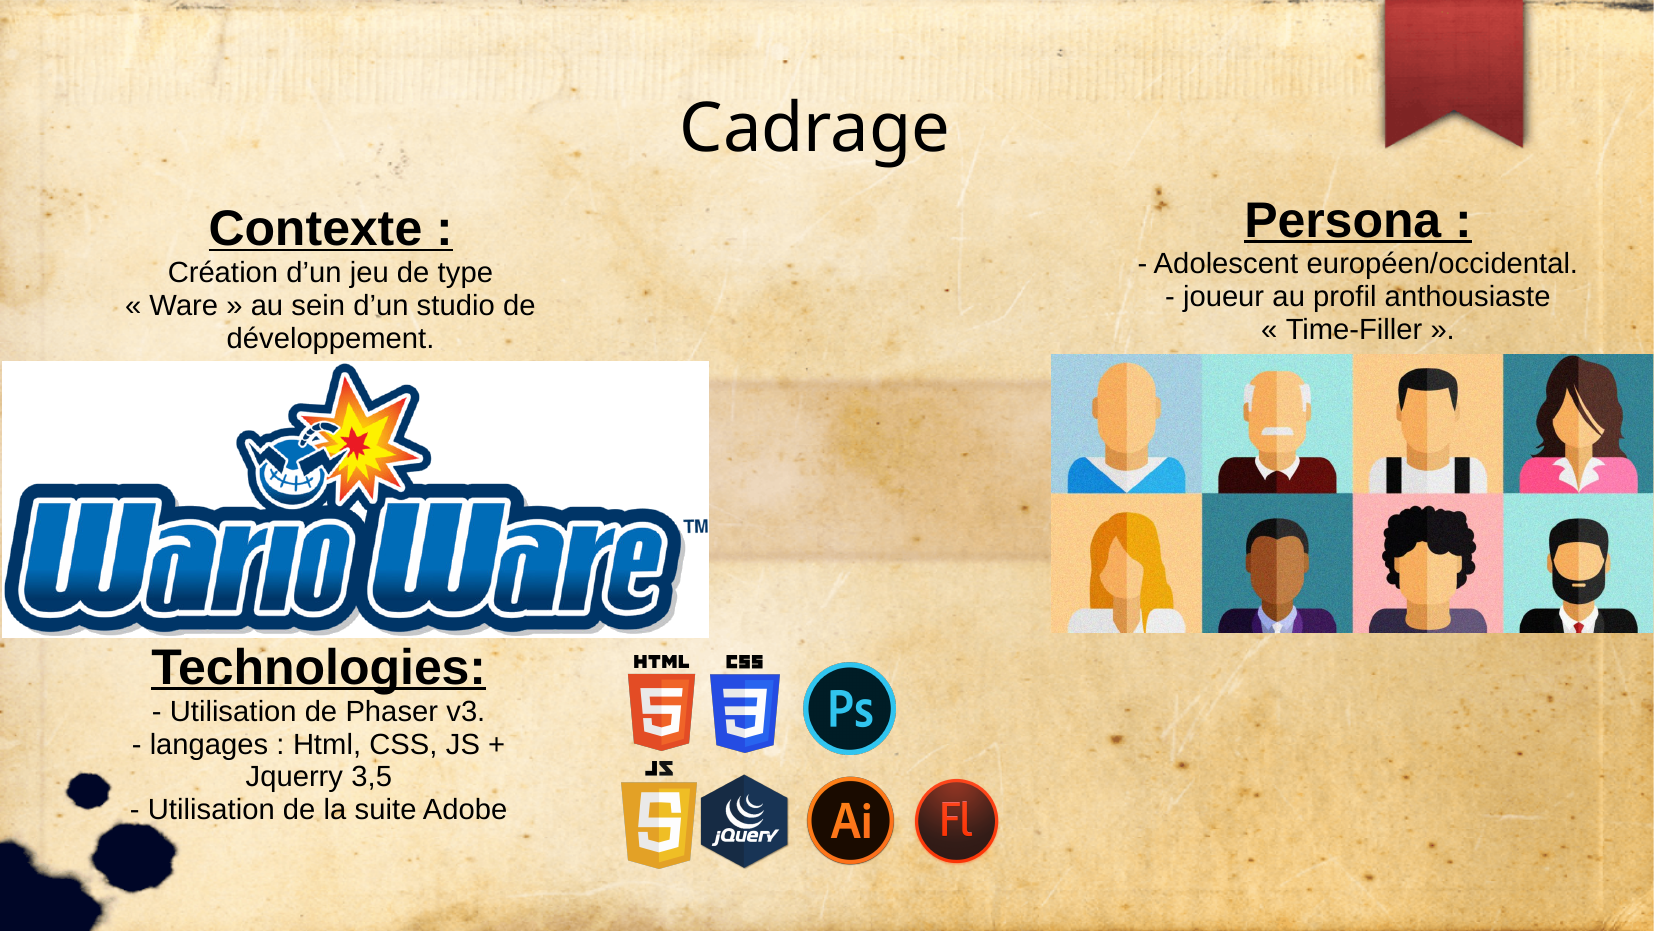

# Cadrage
Contexte :
Création d’un jeu de type « Ware » au sein d’un studio de développement.
Persona :
- Adolescent européen/occidental.
- joueur au profil anthousiaste « Time-Filler ».
Technologies:
- Utilisation de Phaser v3.
- langages : Html, CSS, JS + Jquerry 3,5
- Utilisation de la suite Adobe